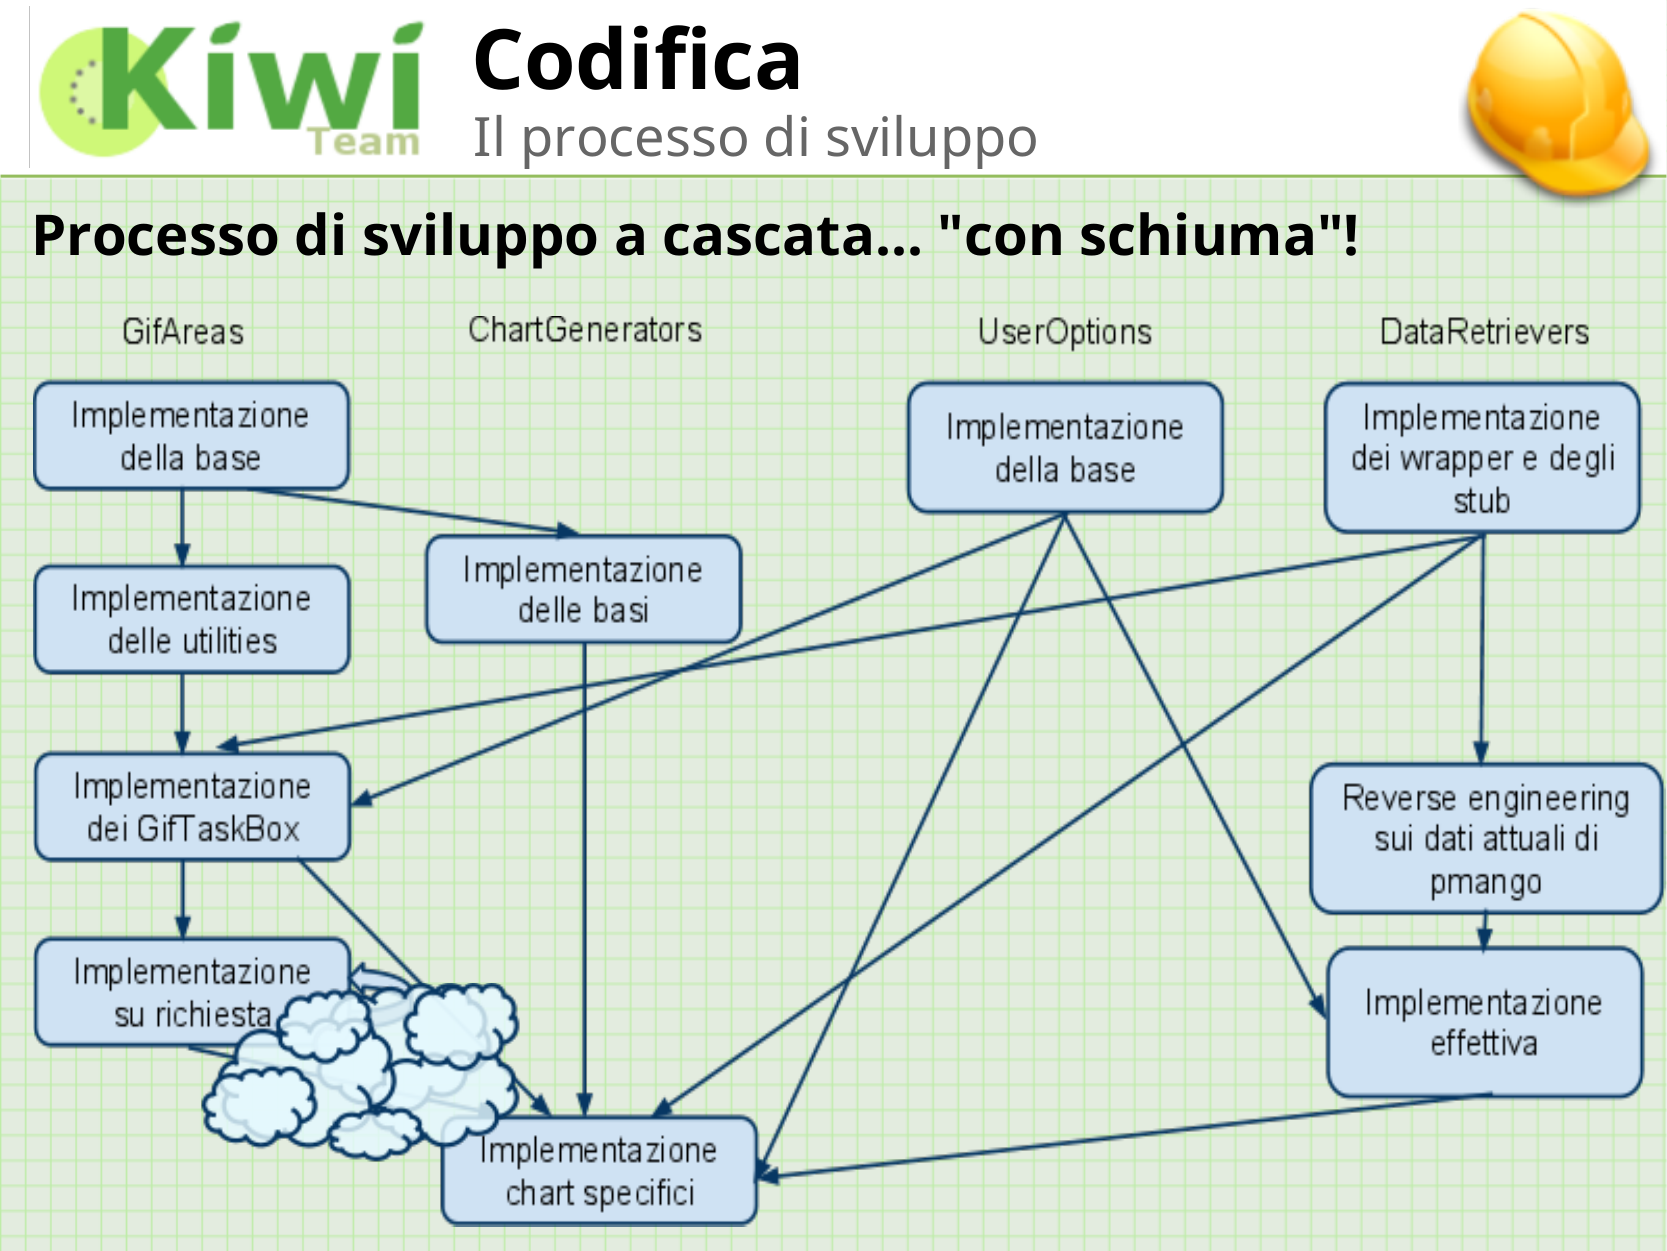

# Codifica
Il processo di sviluppo
Processo di sviluppo a cascata... "con schiuma"!